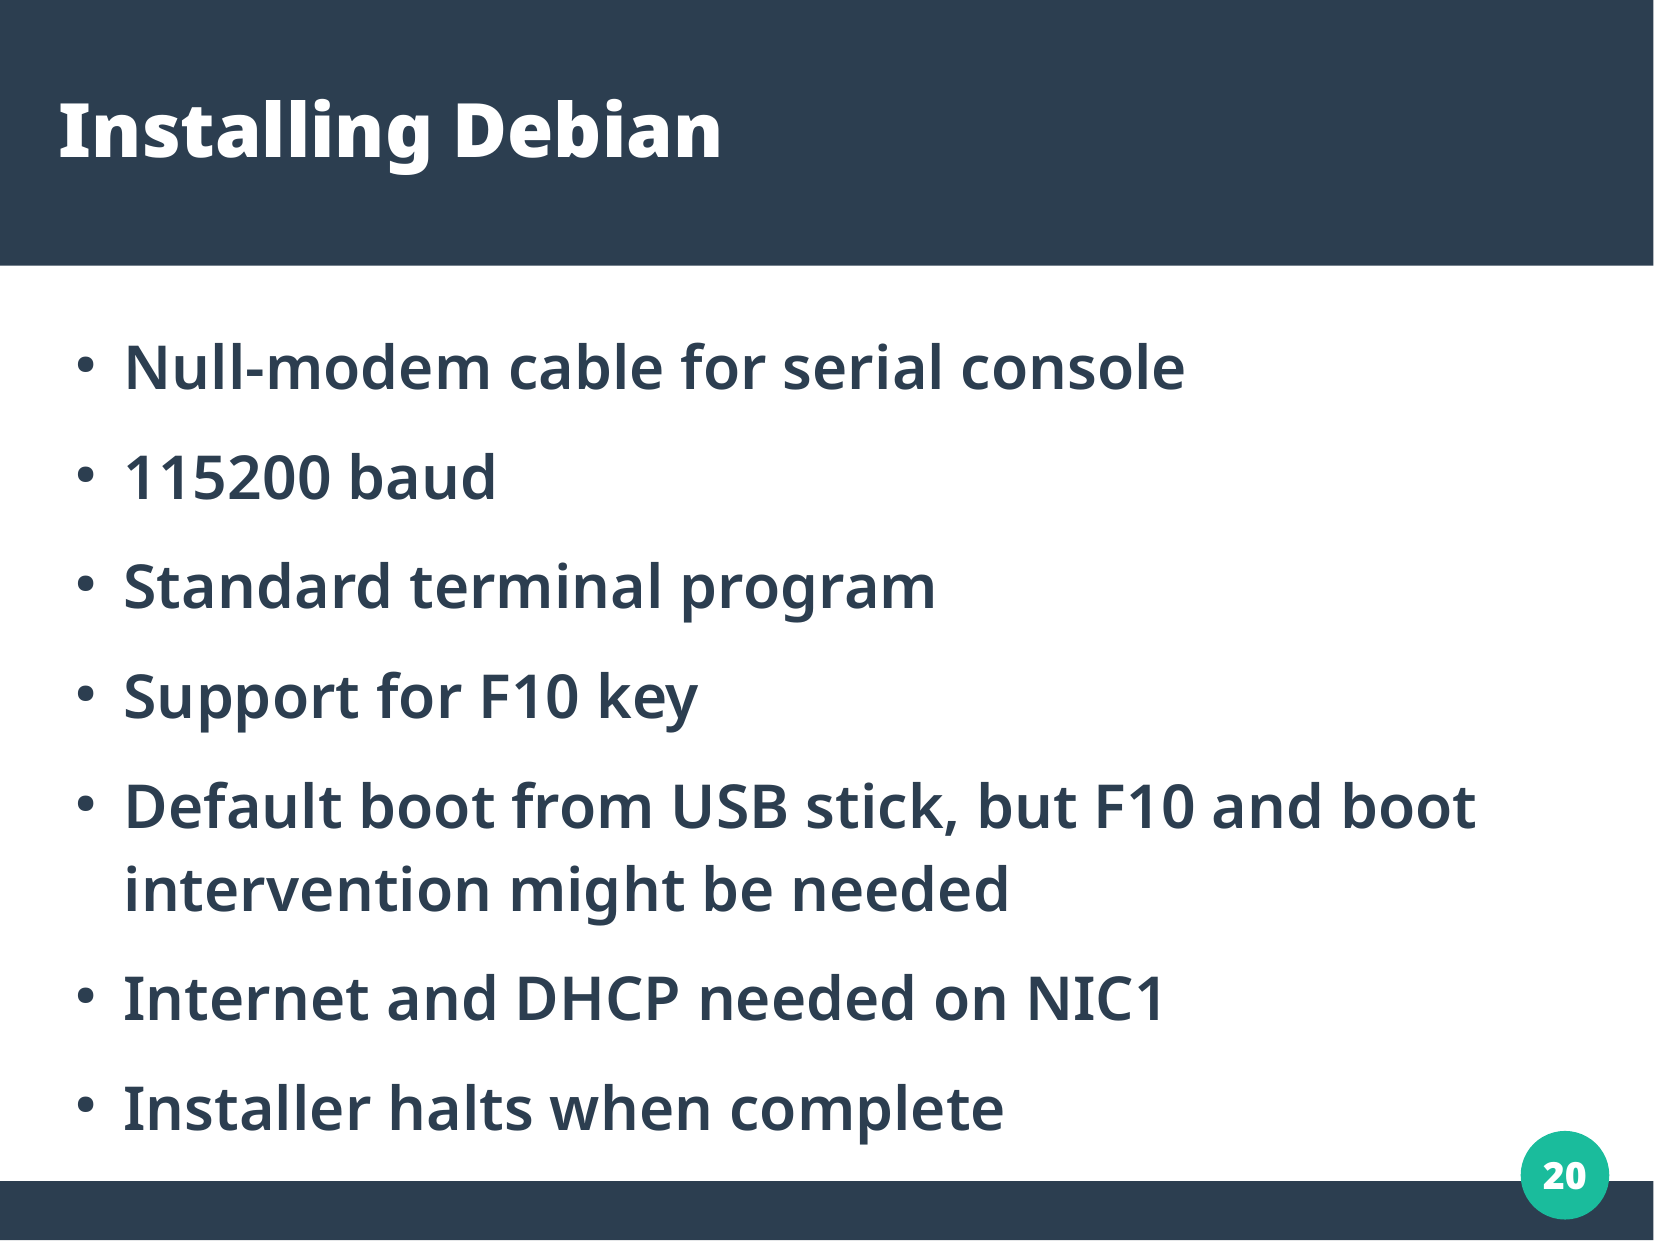

# Installing Debian
Null-modem cable for serial console
115200 baud
Standard terminal program
Support for F10 key
Default boot from USB stick, but F10 and boot intervention might be needed
Internet and DHCP needed on NIC1
Installer halts when complete
20